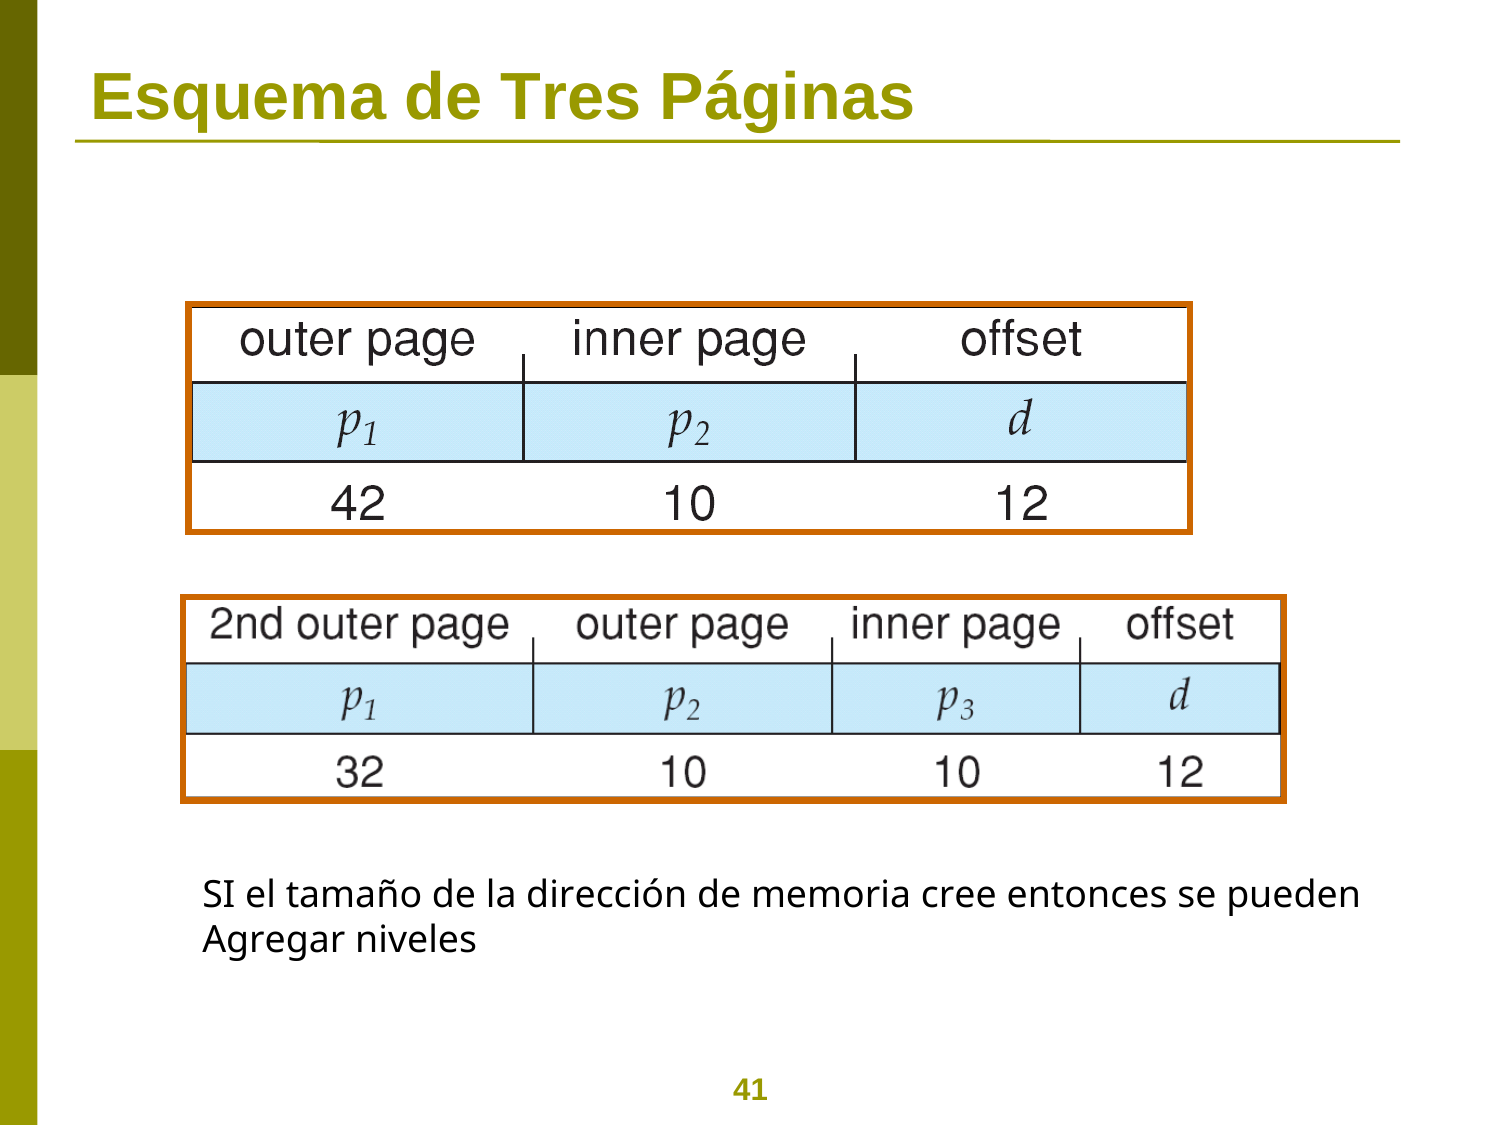

Esquema de Tres Páginas
SI el tamaño de la dirección de memoria cree entonces se pueden
Agregar niveles